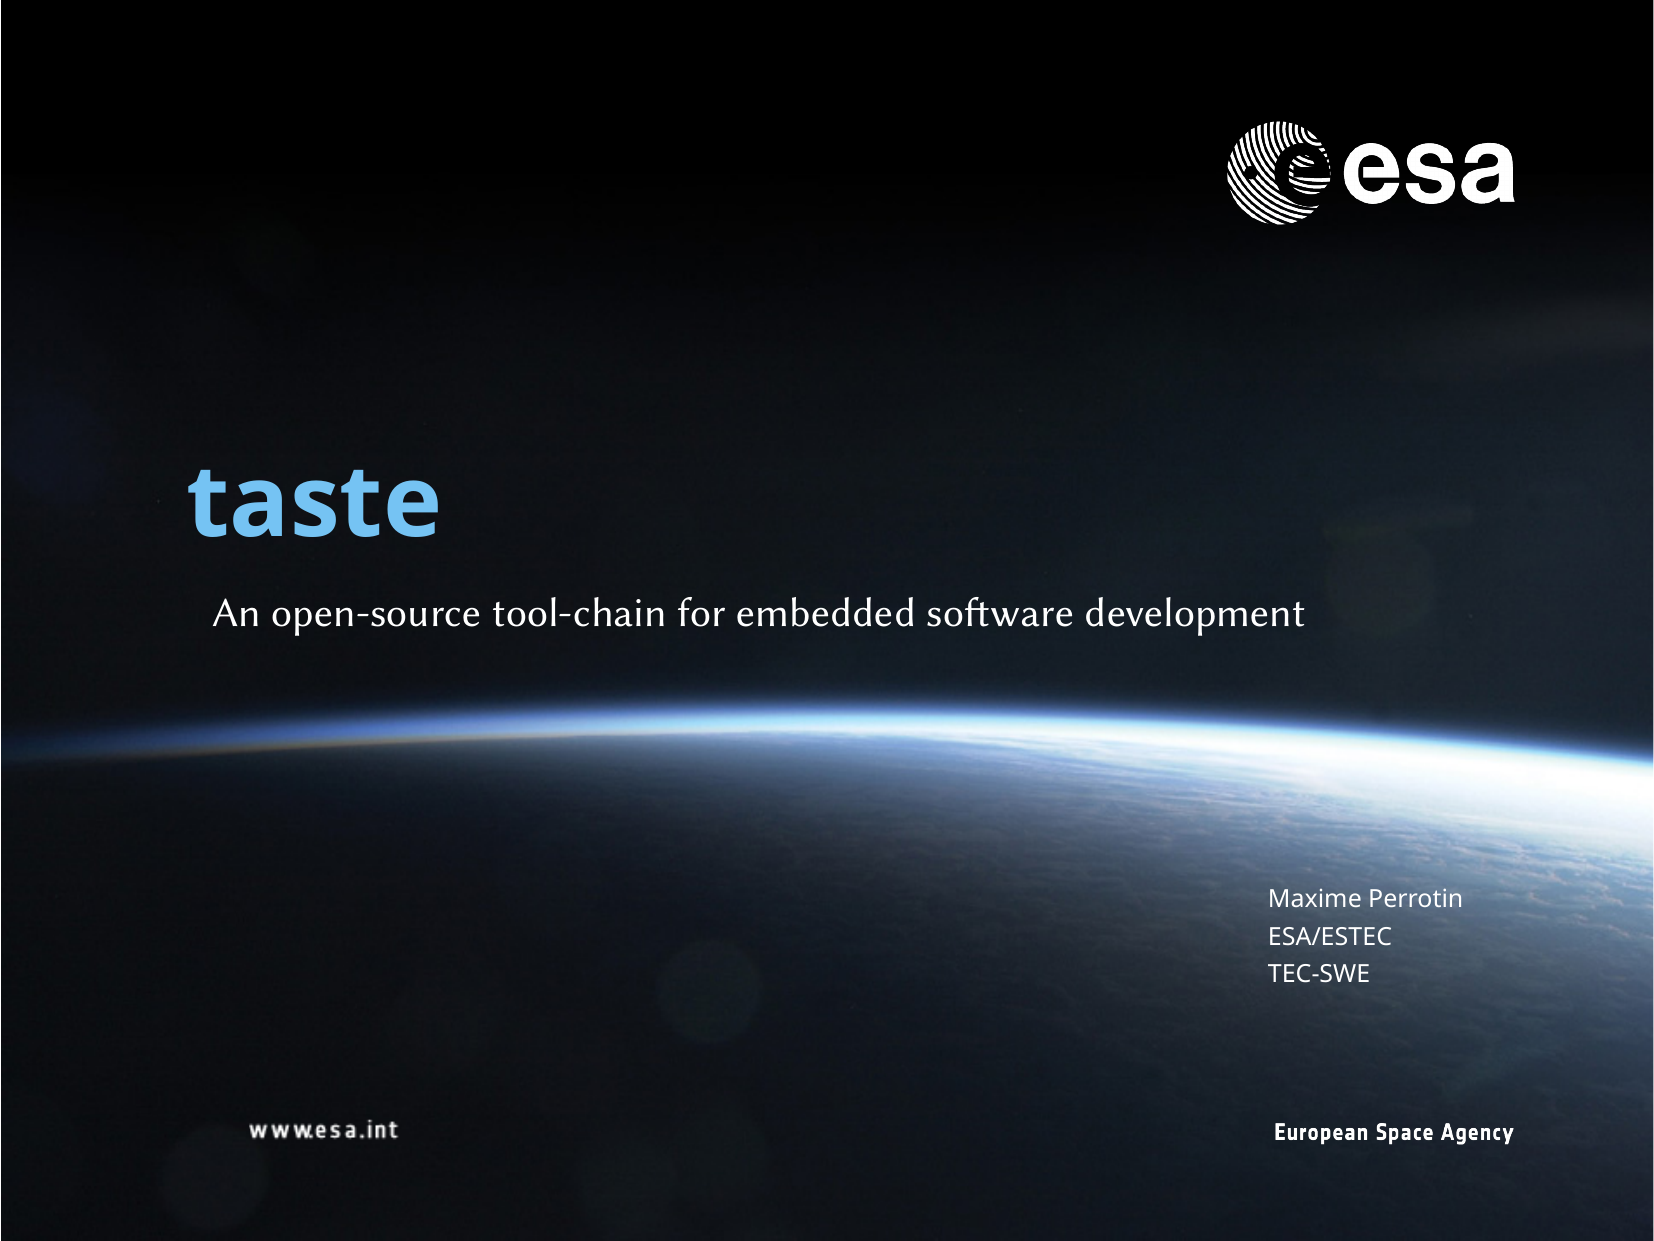

taste
An open-source tool-chain for embedded software development
Maxime Perrotin
ESA/ESTEC
TEC-SWE